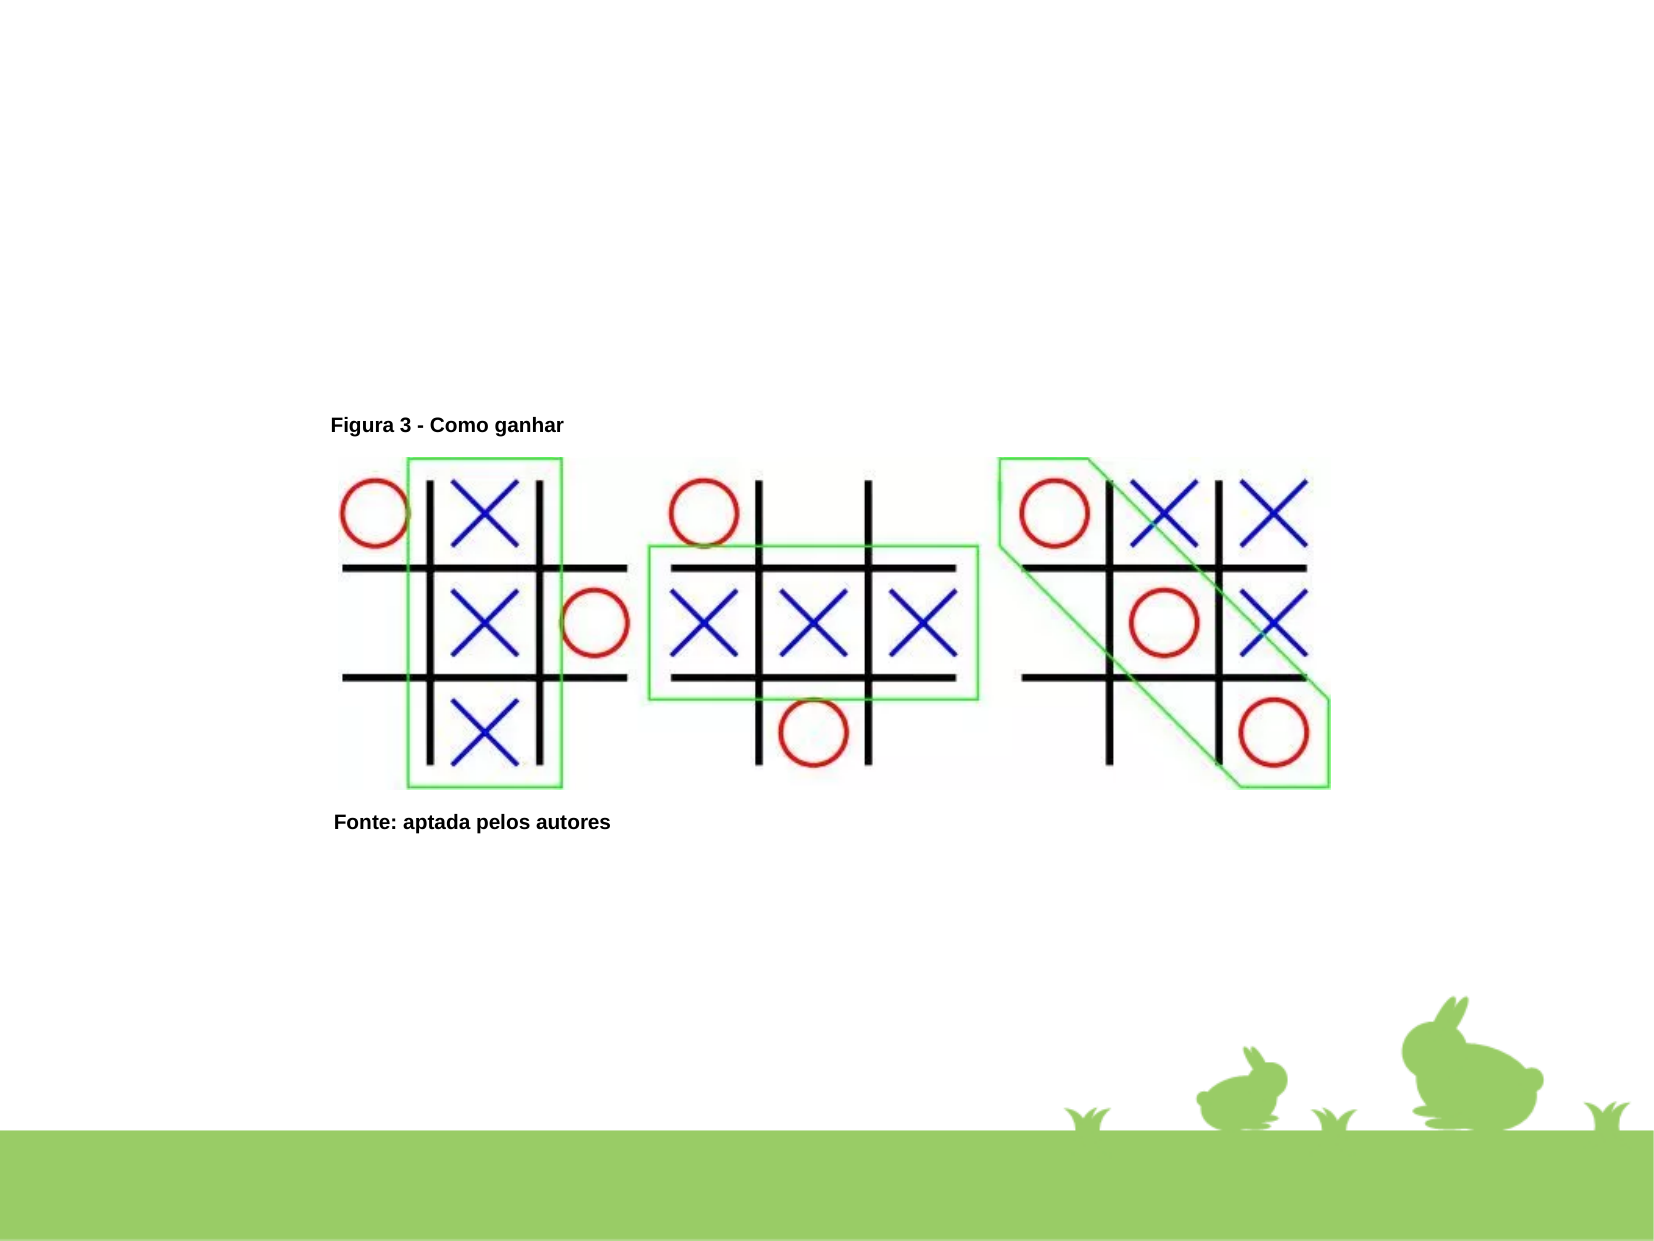

#
Figura 3 - Como ganhar
Fonte: aptada pelos autores